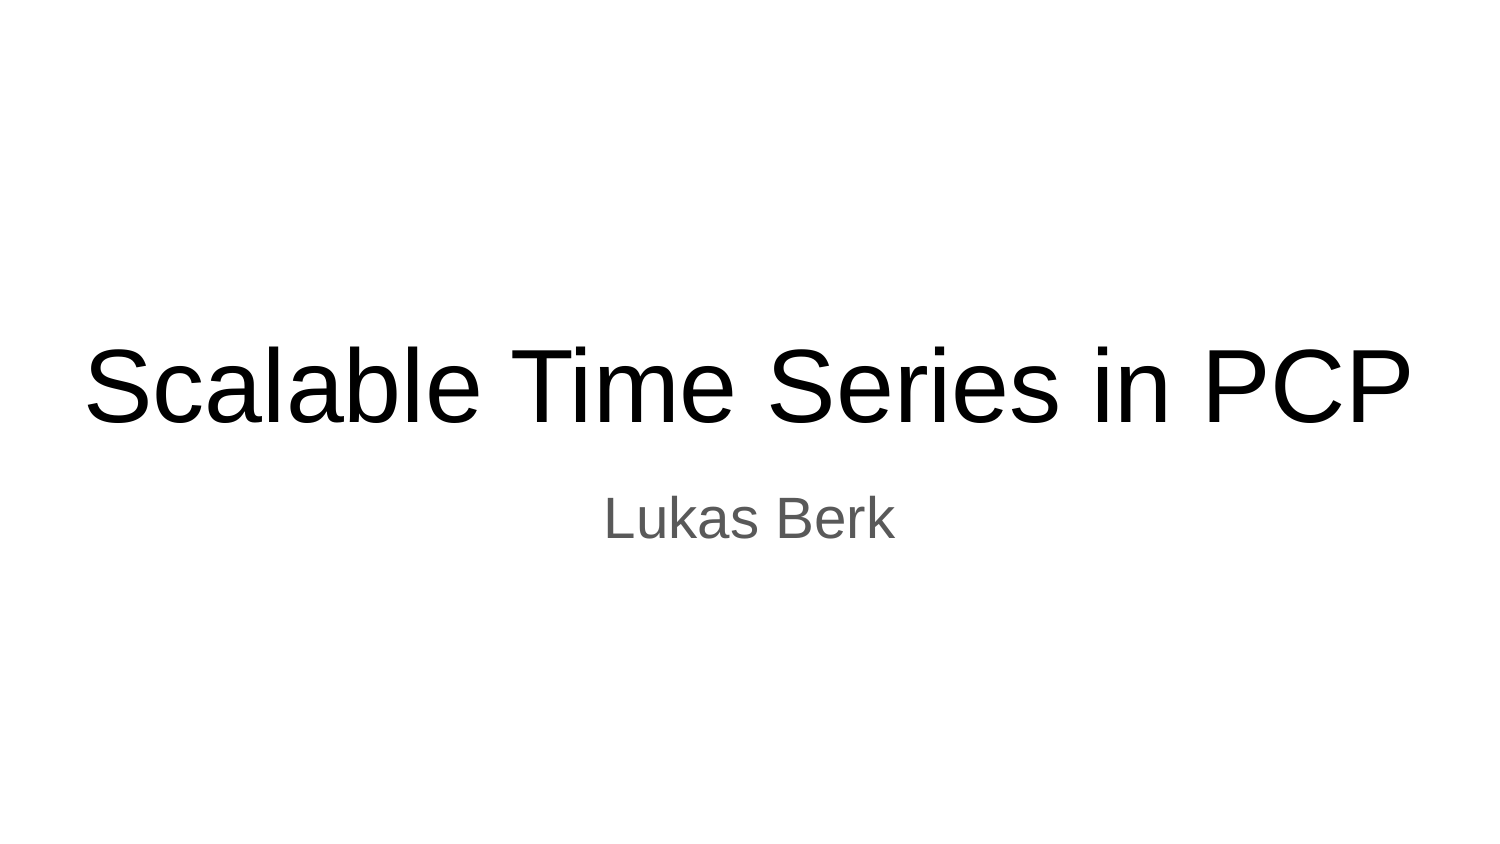

# Scalable Time Series in PCP
Lukas Berk